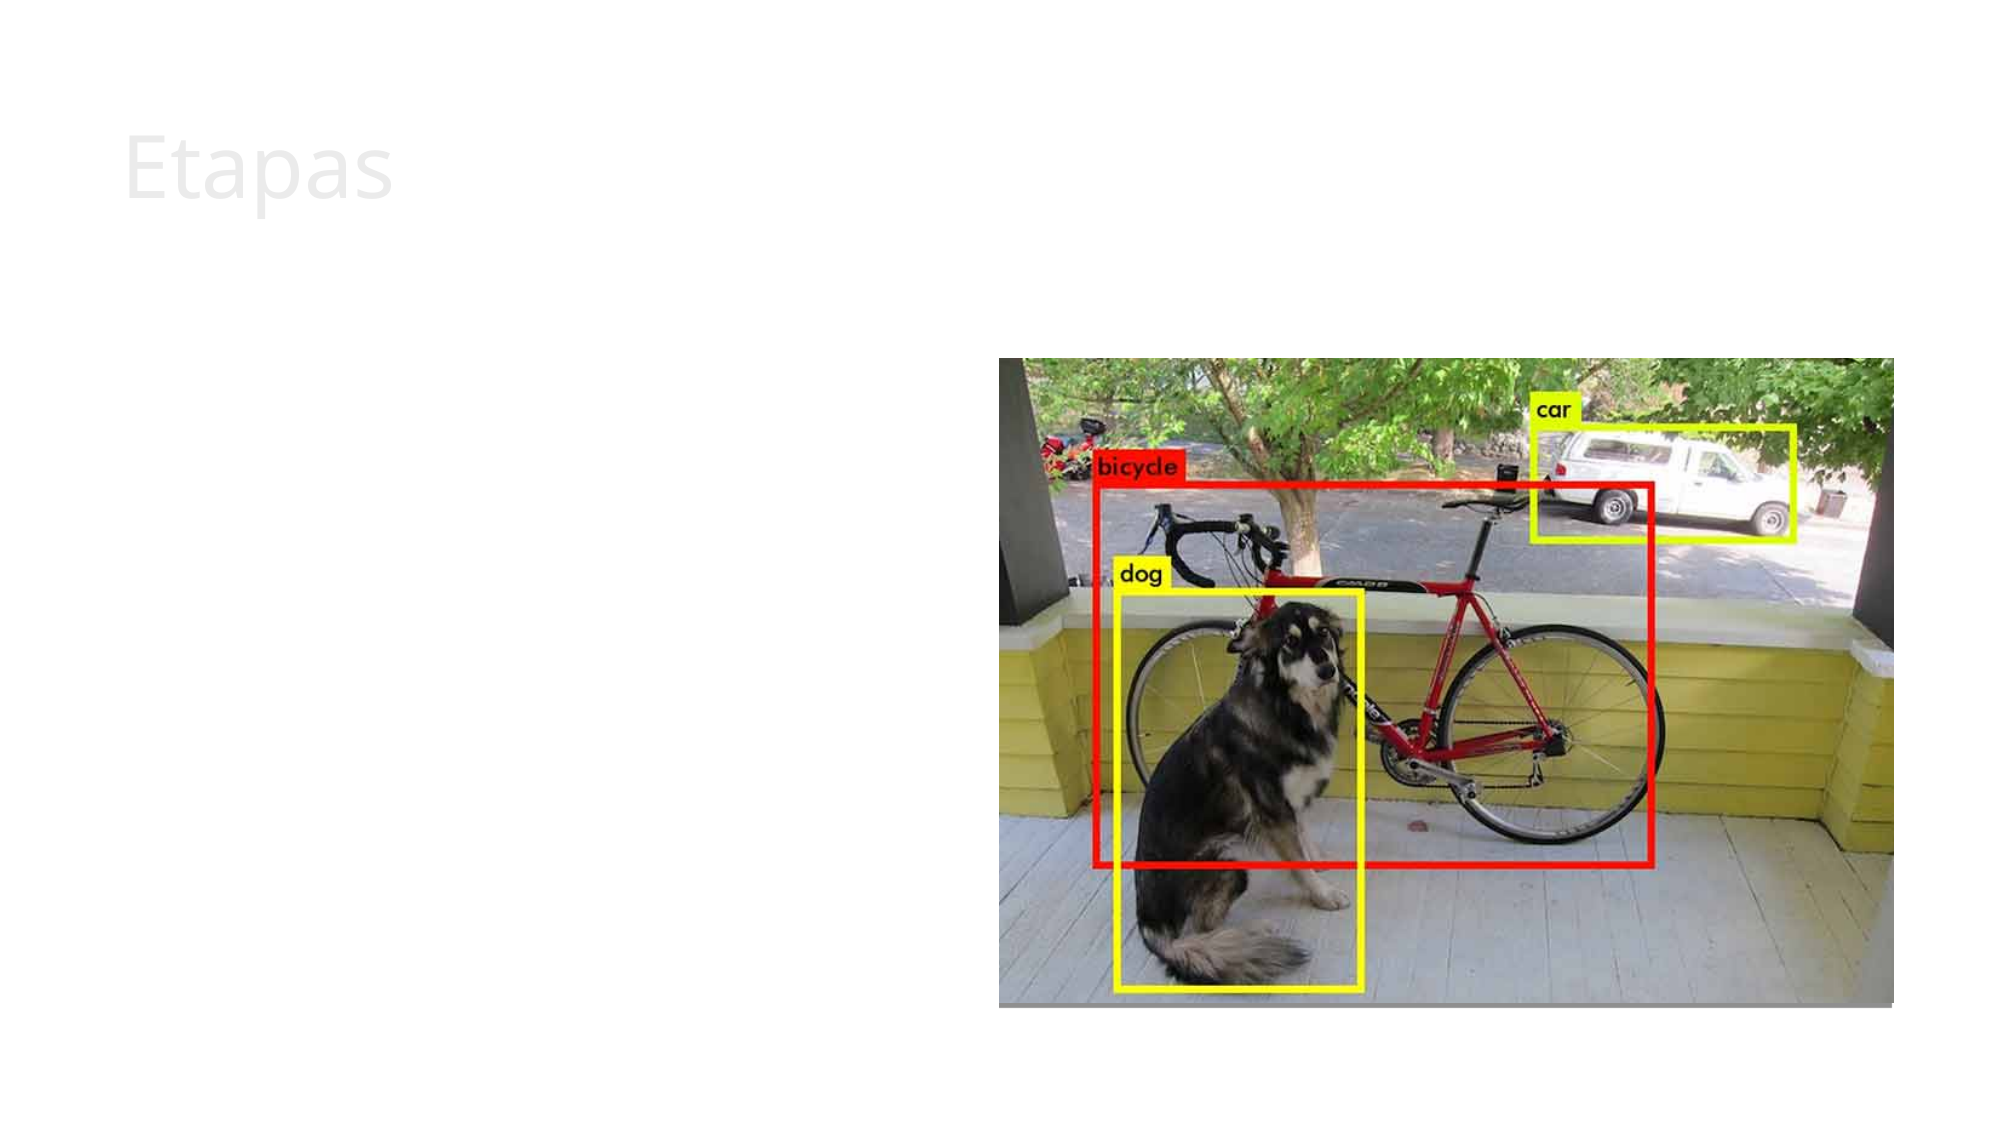

# Etapas
No momento do teste, multiplica a probabilidade da classe condicional e as previsões de confiança de cada caixa individual, ou seja:
Pr (Classe|Objeto) * Pr(Objeto) * IoU = Pr(Classe) * IoU
O que nos dá pontuações de confiança específicas da classe para cada caixa. Essas pontuações codificam a probabilidade dessa classe aparecendo na caixa e quão bem a caixa prevista se encaixa no objeto